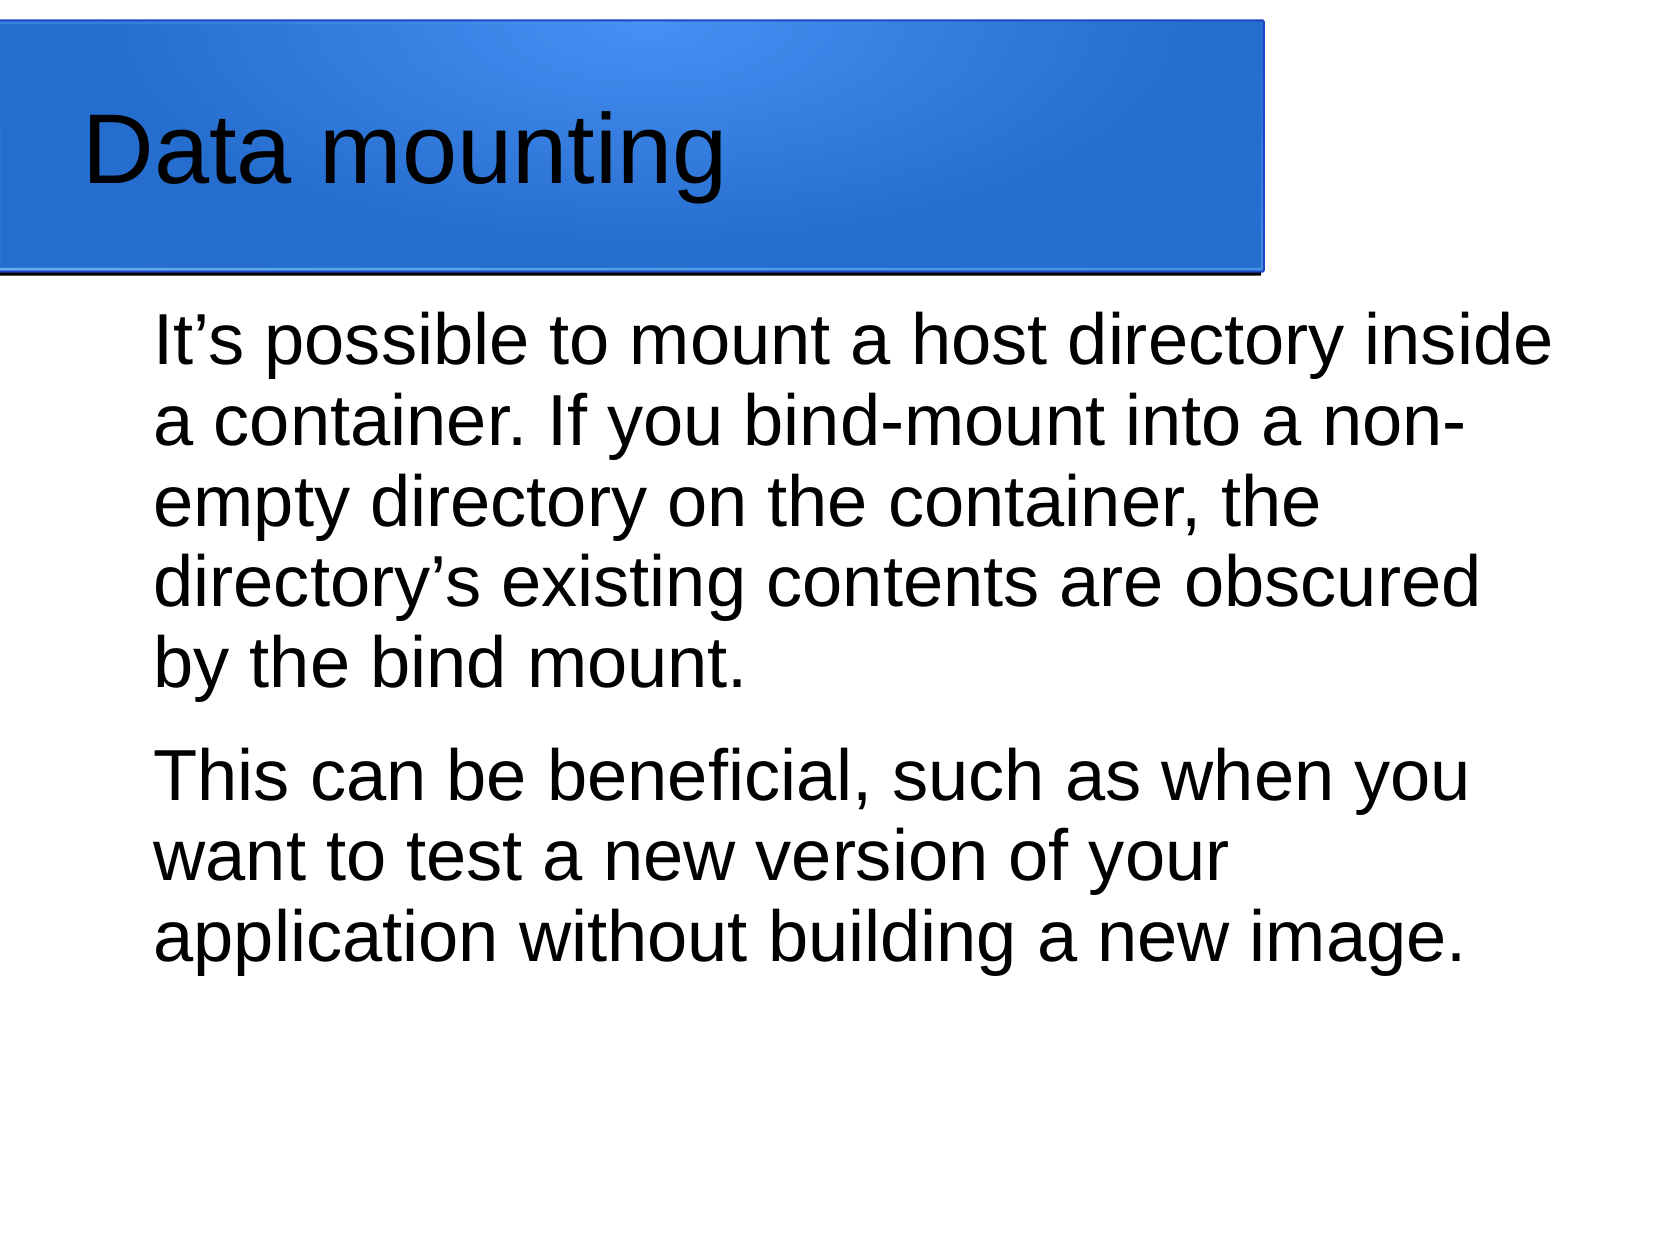

# Data mounting
It’s possible to mount a host directory inside a container. If you bind-mount into a non-empty directory on the container, the directory’s existing contents are obscured by the bind mount.
This can be beneficial, such as when you want to test a new version of your application without building a new image.